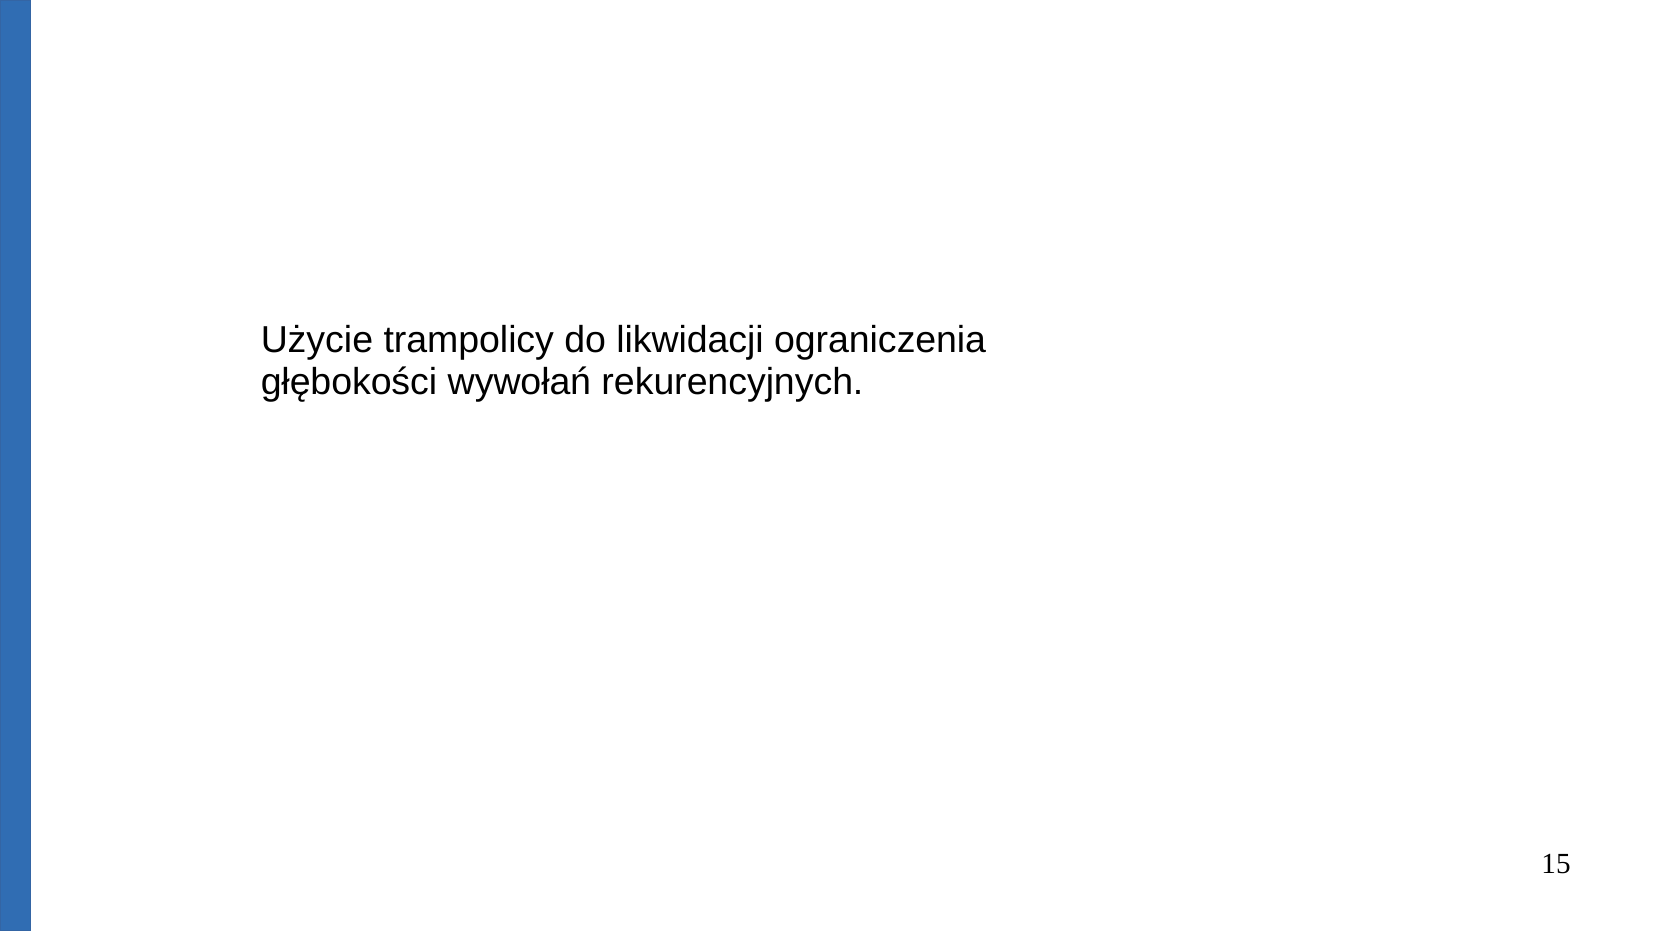

Użycie trampolicy do likwidacji ograniczenia głębokości wywołań rekurencyjnych.
15